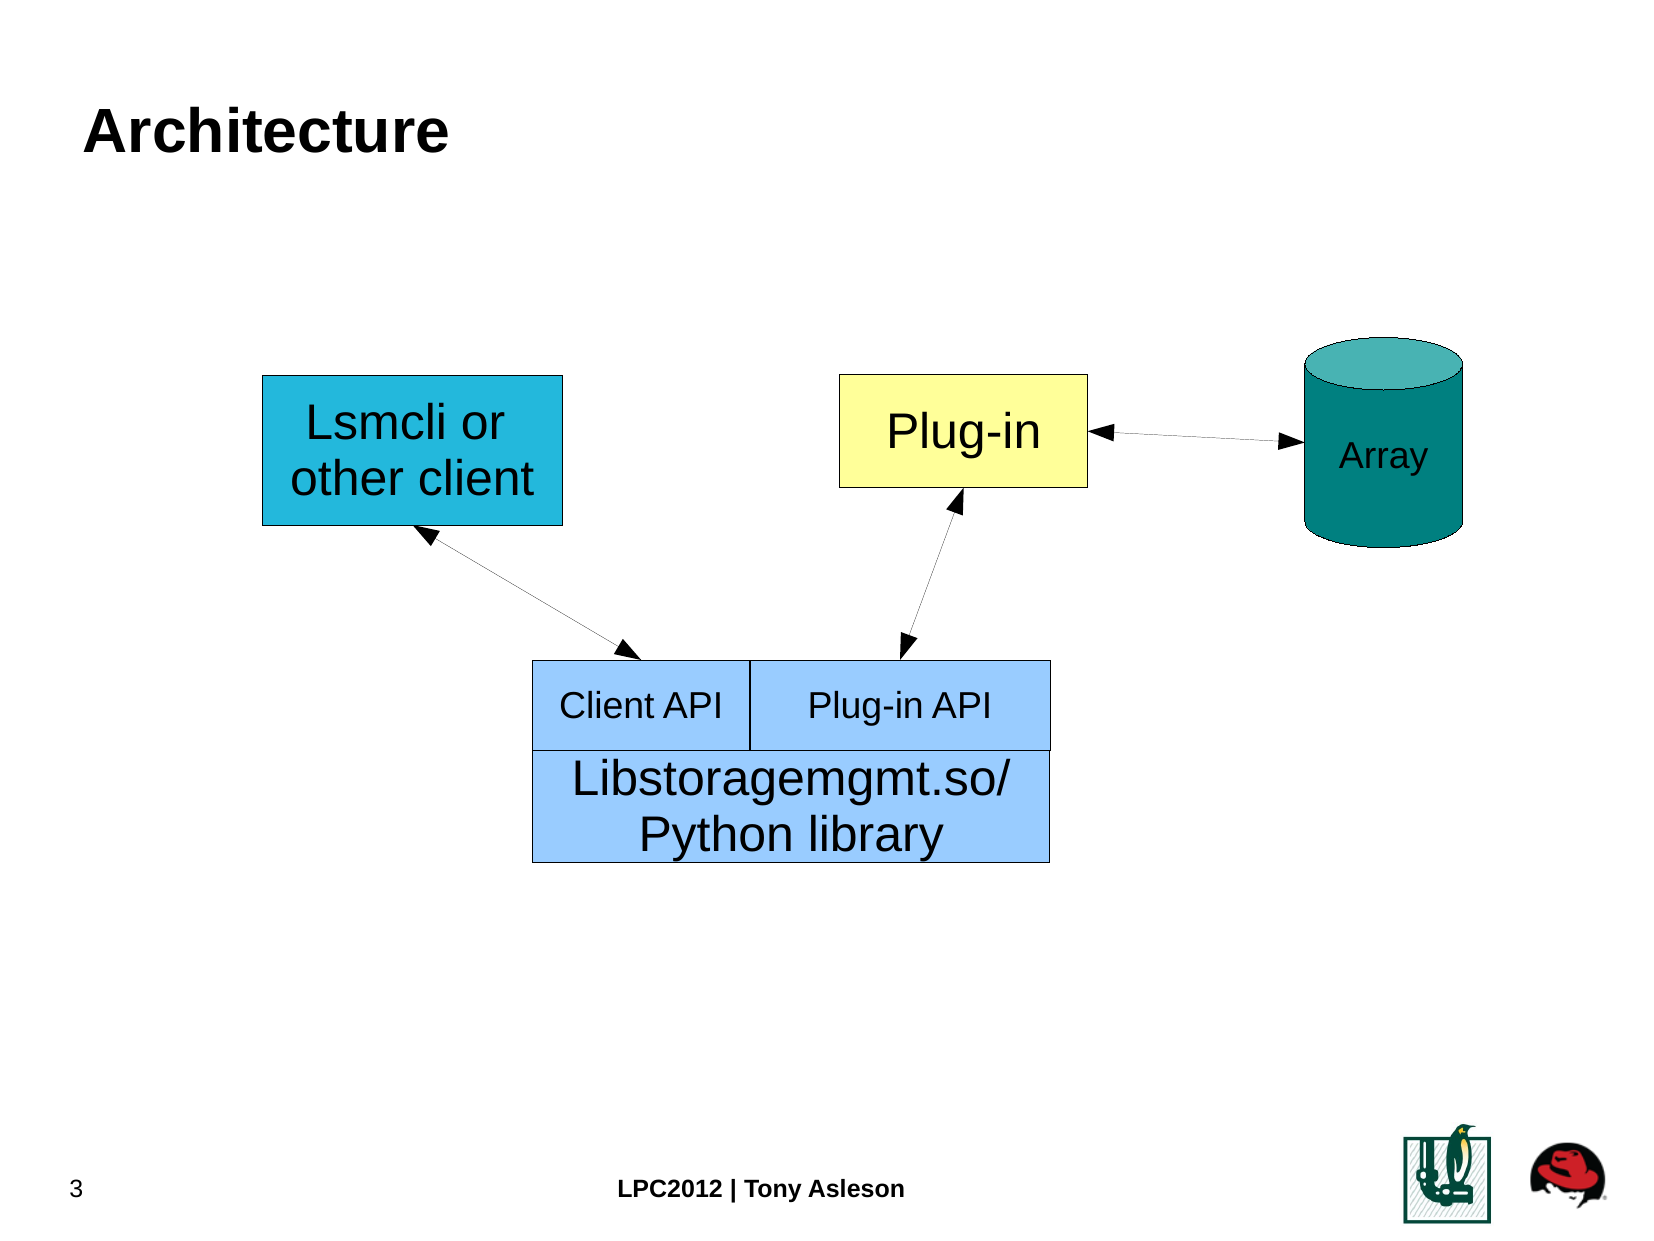

# Architecture
Array
Lsmcli or
other client
Plug-in
Client API
Plug-in API
Libstoragemgmt.so/
Python library